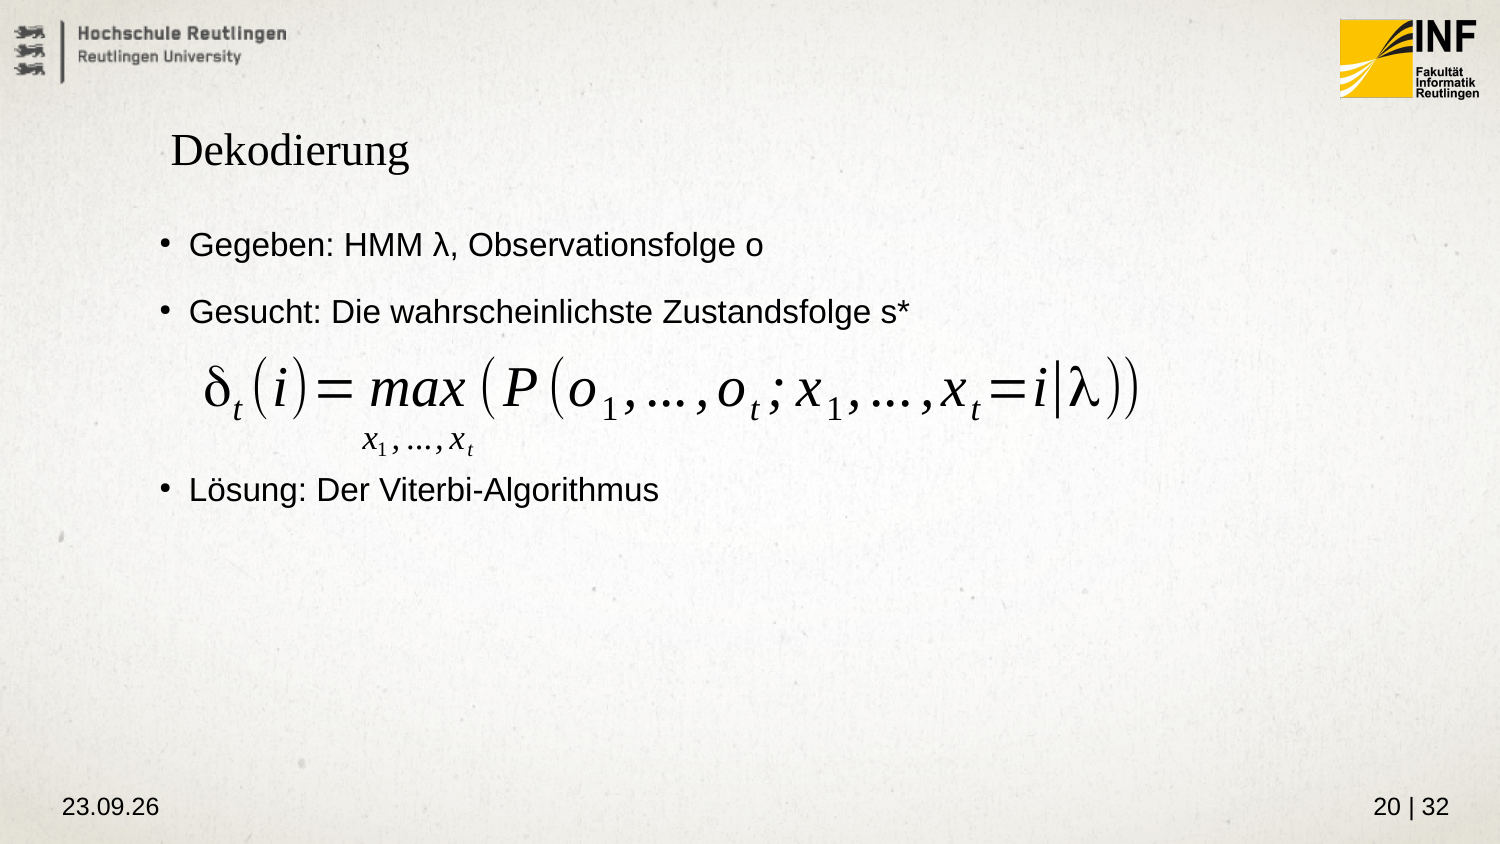

# Dekodierung
Gegeben: HMM λ, Observationsfolge o
Gesucht: Die wahrscheinlichste Zustandsfolge s*
Lösung: Der Viterbi-Algorithmus